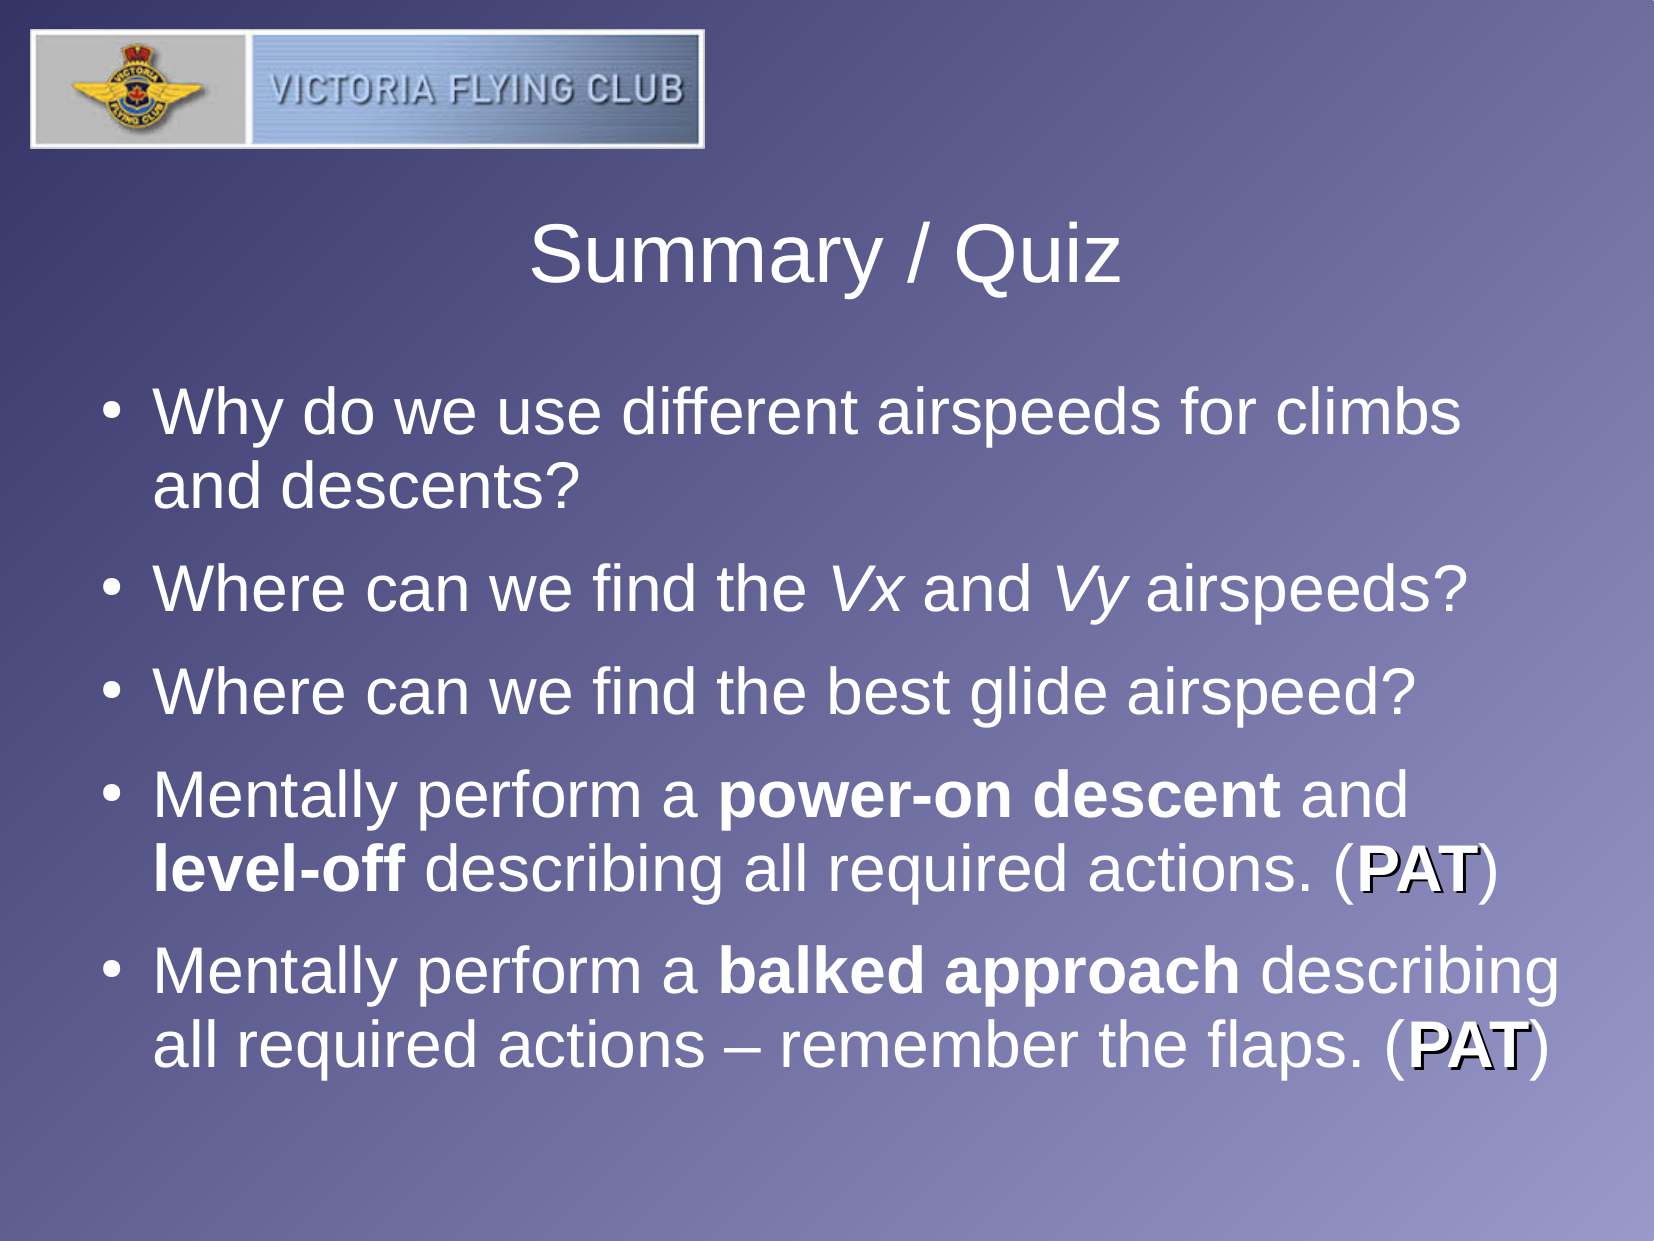

# Summary / Quiz
Why do we use different airspeeds for climbs and descents?
Where can we find the Vx and Vy airspeeds?
Where can we find the best glide airspeed?
Mentally perform a power-on descent and level-off describing all required actions. (PAT)
Mentally perform a balked approach describing all required actions – remember the flaps. (PAT)